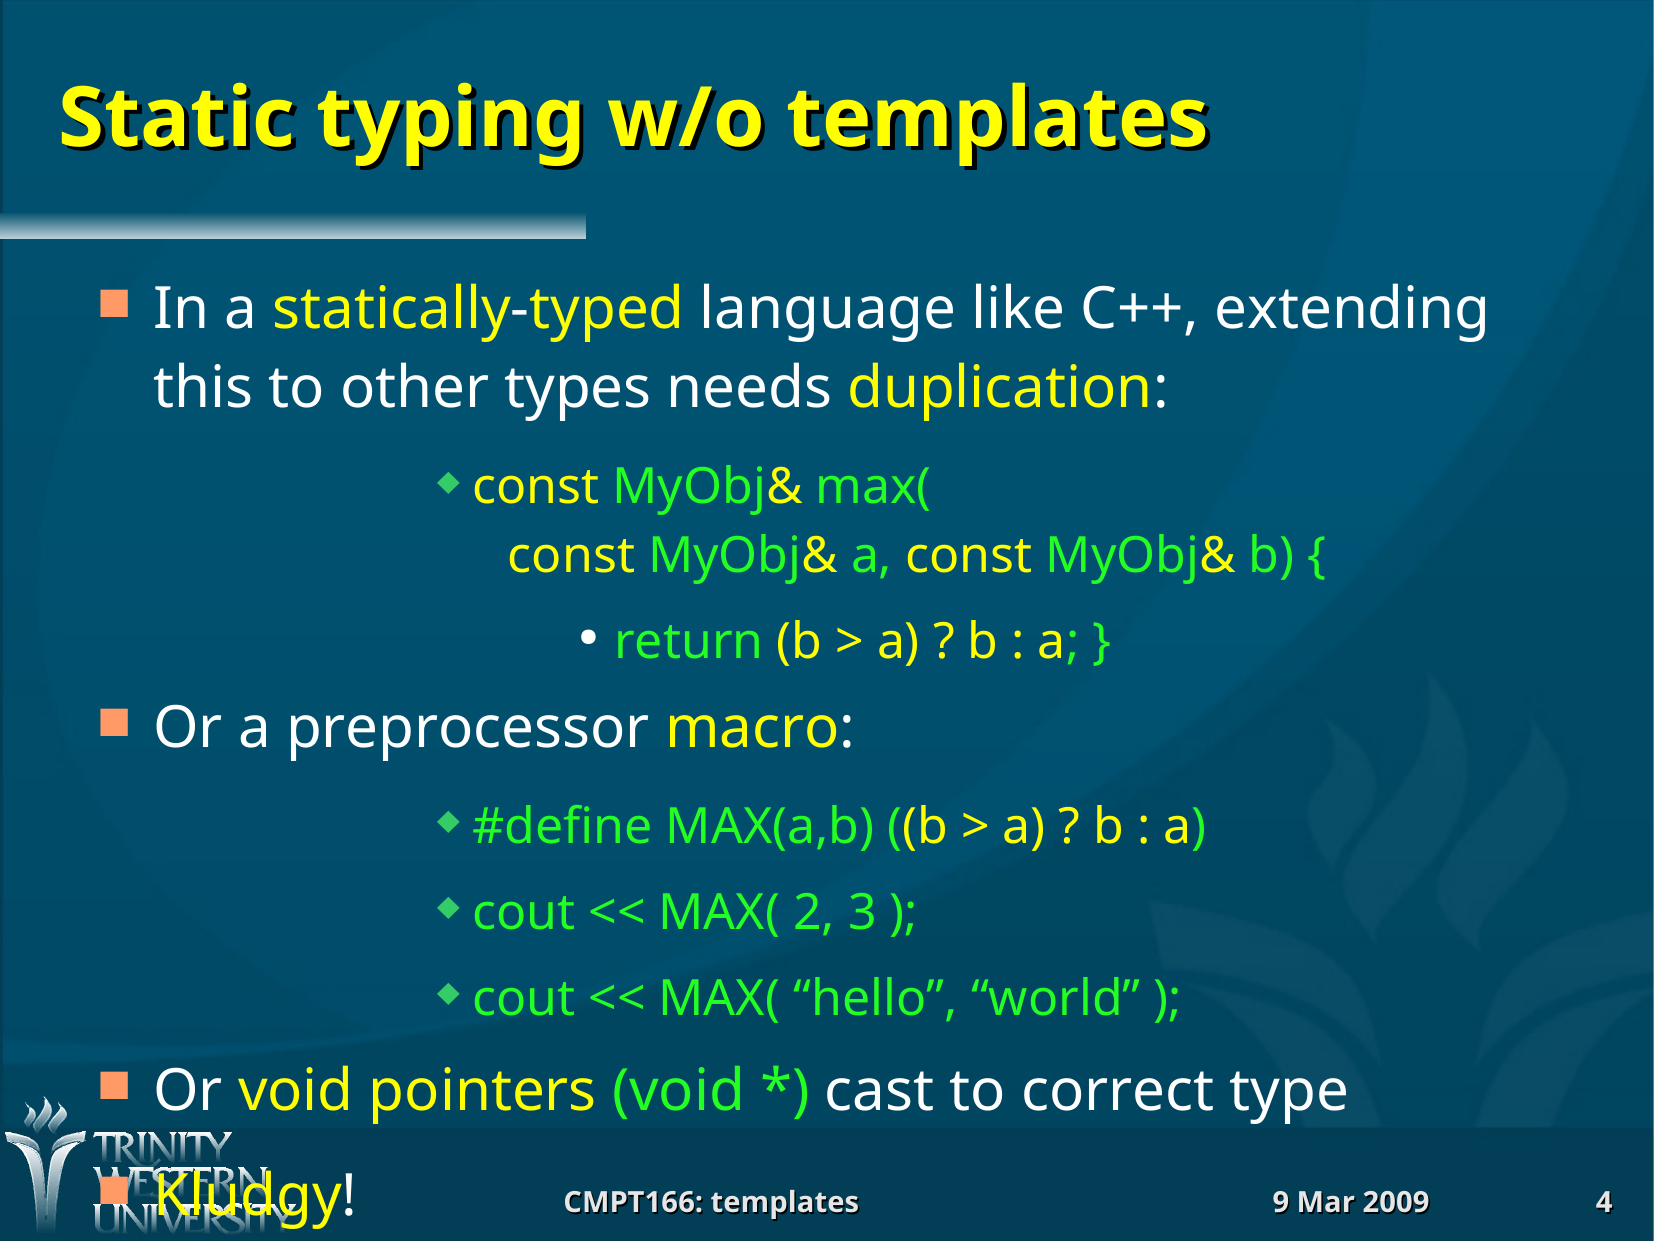

# Static typing w/o templates
In a statically-typed language like C++, extending this to other types needs duplication:
const MyObj& max(
const MyObj& a, const MyObj& b) {
return (b > a) ? b : a; }
Or a preprocessor macro:
#define MAX(a,b) ((b > a) ? b : a)
cout << MAX( 2, 3 );
cout << MAX( “hello”, “world” );
Or void pointers (void *) cast to correct type
Kludgy!
CMPT166: templates
9 Mar 2009
4